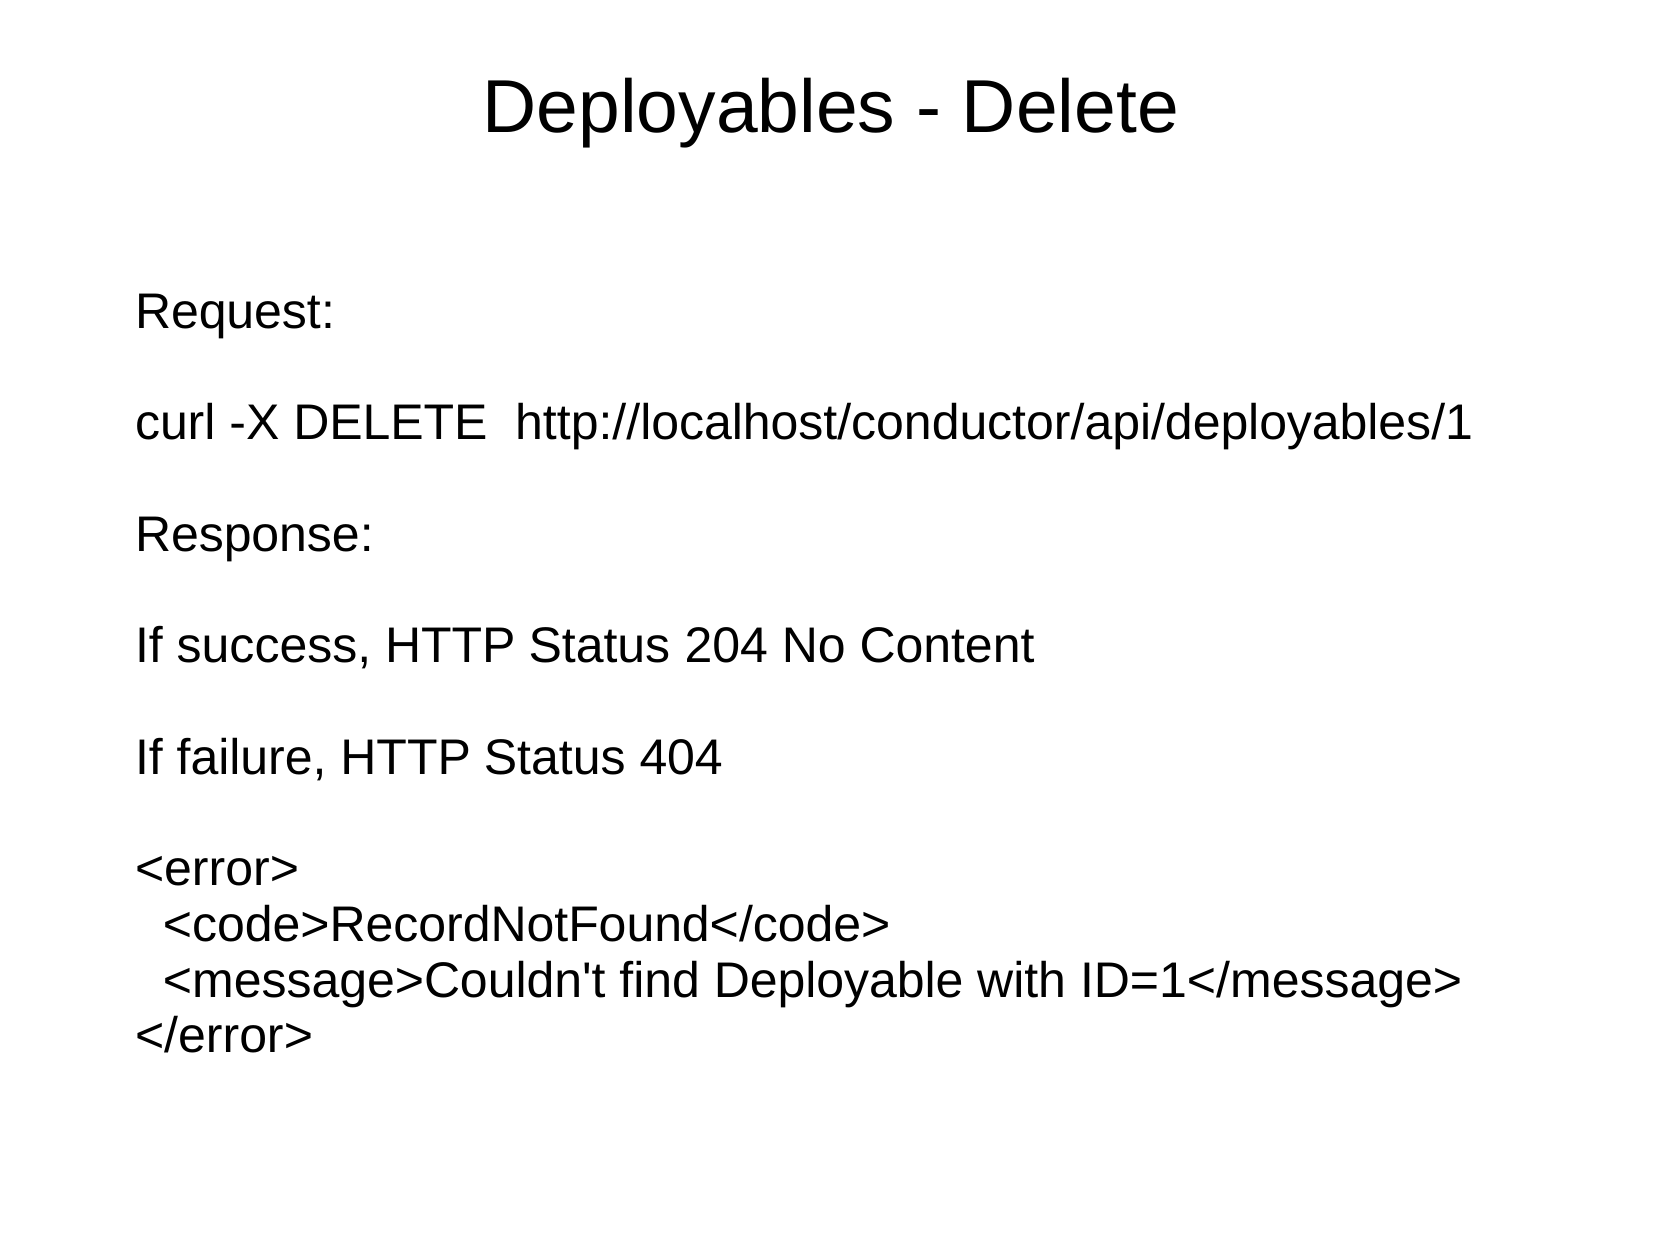

# Deployables - Delete
Request:
curl -X DELETE http://localhost/conductor/api/deployables/1
Response:
If success, HTTP Status 204 No Content
If failure, HTTP Status 404
<error>
 <code>RecordNotFound</code>
 <message>Couldn't find Deployable with ID=1</message>
</error>